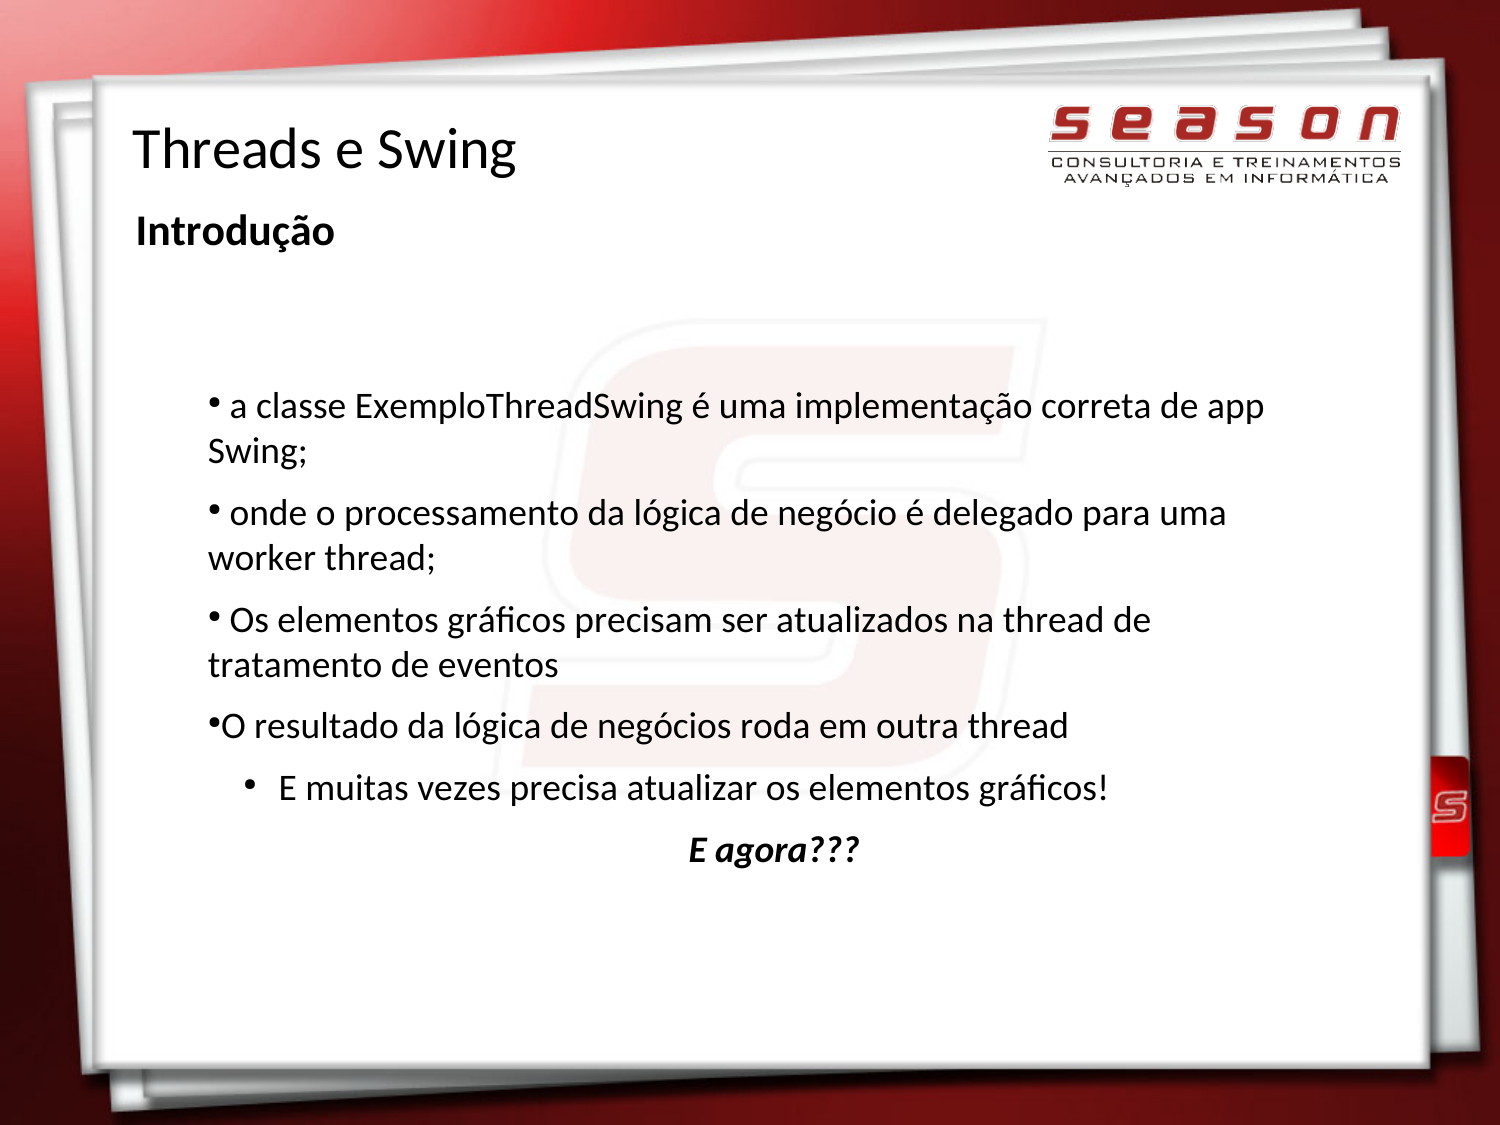

# Threads e Swing
Introdução
 a classe ExemploThreadSwing é uma implementação correta de app Swing;
 onde o processamento da lógica de negócio é delegado para uma worker thread;
 Os elementos gráficos precisam ser atualizados na thread de tratamento de eventos
O resultado da lógica de negócios roda em outra thread
E muitas vezes precisa atualizar os elementos gráficos!
E agora???